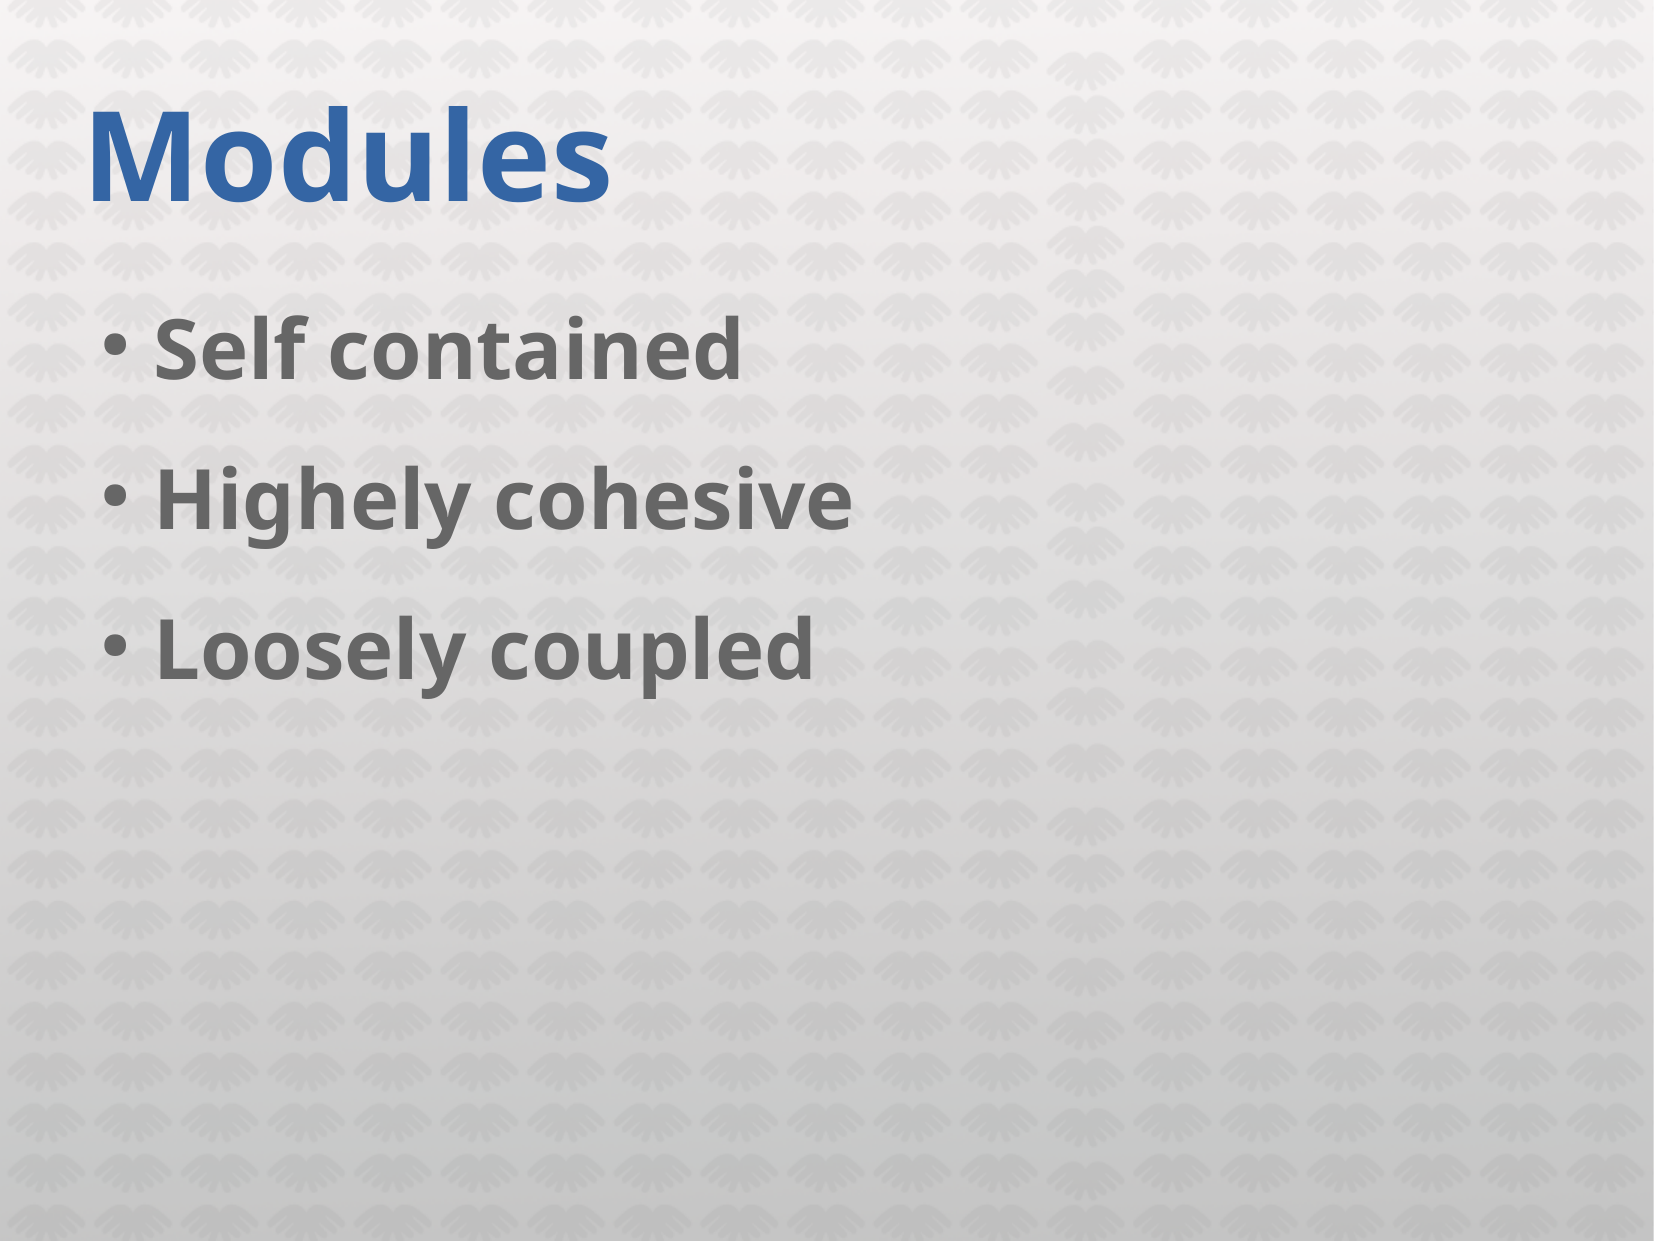

# Modules
Self contained
Highely cohesive
Loosely coupled